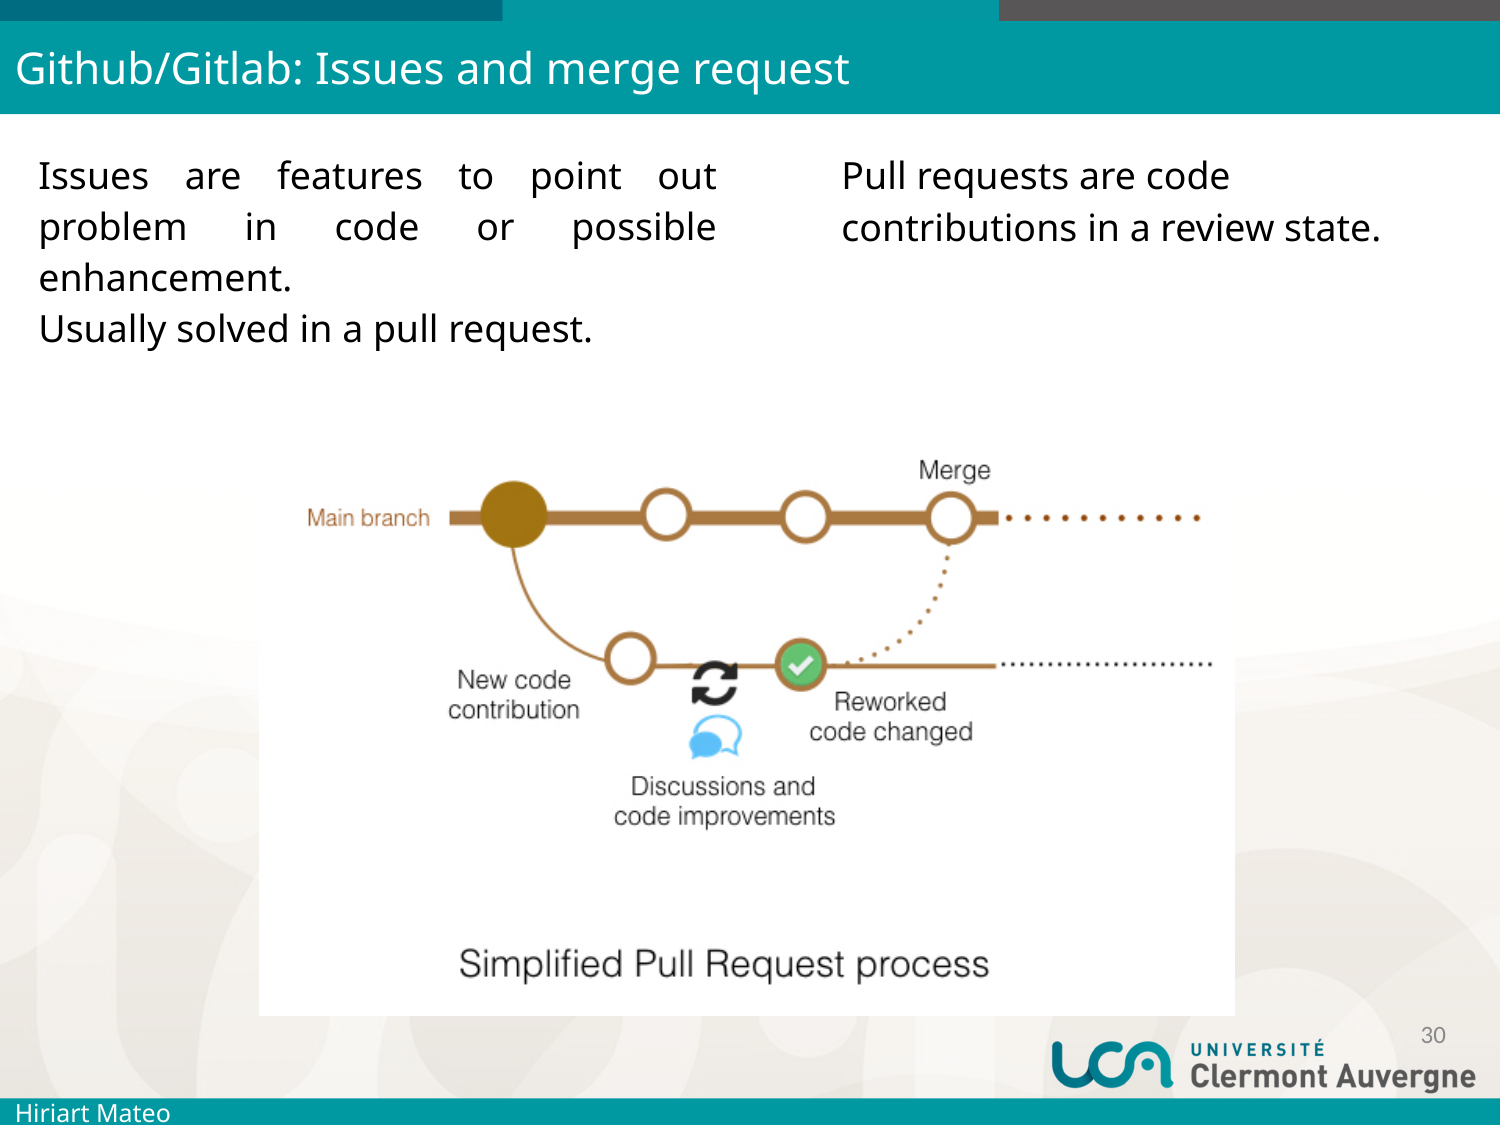

Github/Gitlab: Issues and merge request
Issues are features to point out problem in code or possible enhancement.
Usually solved in a pull request.
Pull requests are code contributions in a review state.
30
Hiriart Mateo